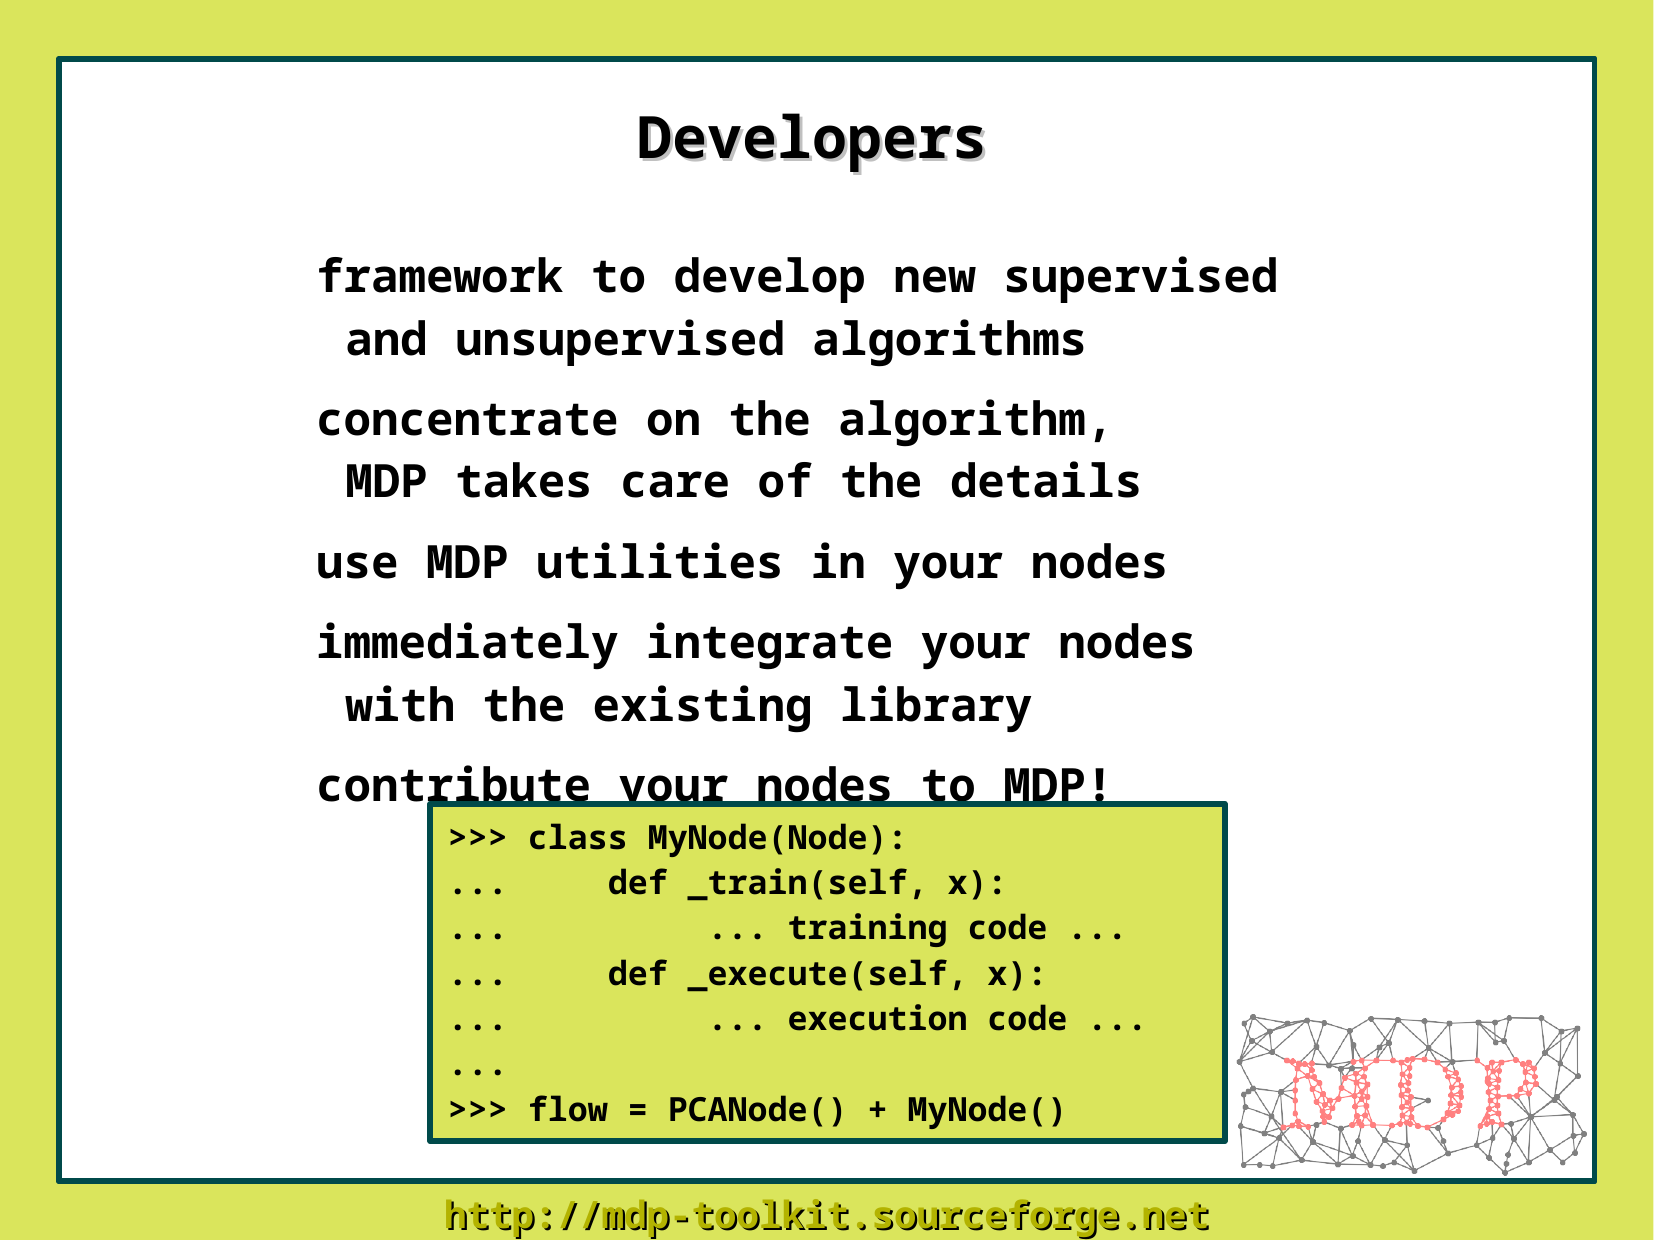

Developers
framework to develop new supervised
and unsupervised algorithms
concentrate on the algorithm,
MDP takes care of the details
use MDP utilities in your nodes
immediately integrate your nodes
with the existing library
contribute your nodes to MDP!
>>> class MyNode(Node):
... def _train(self, x):
... ... training code ...
... def _execute(self, x):
... ... execution code ...
...
>>> flow = PCANode() + MyNode()